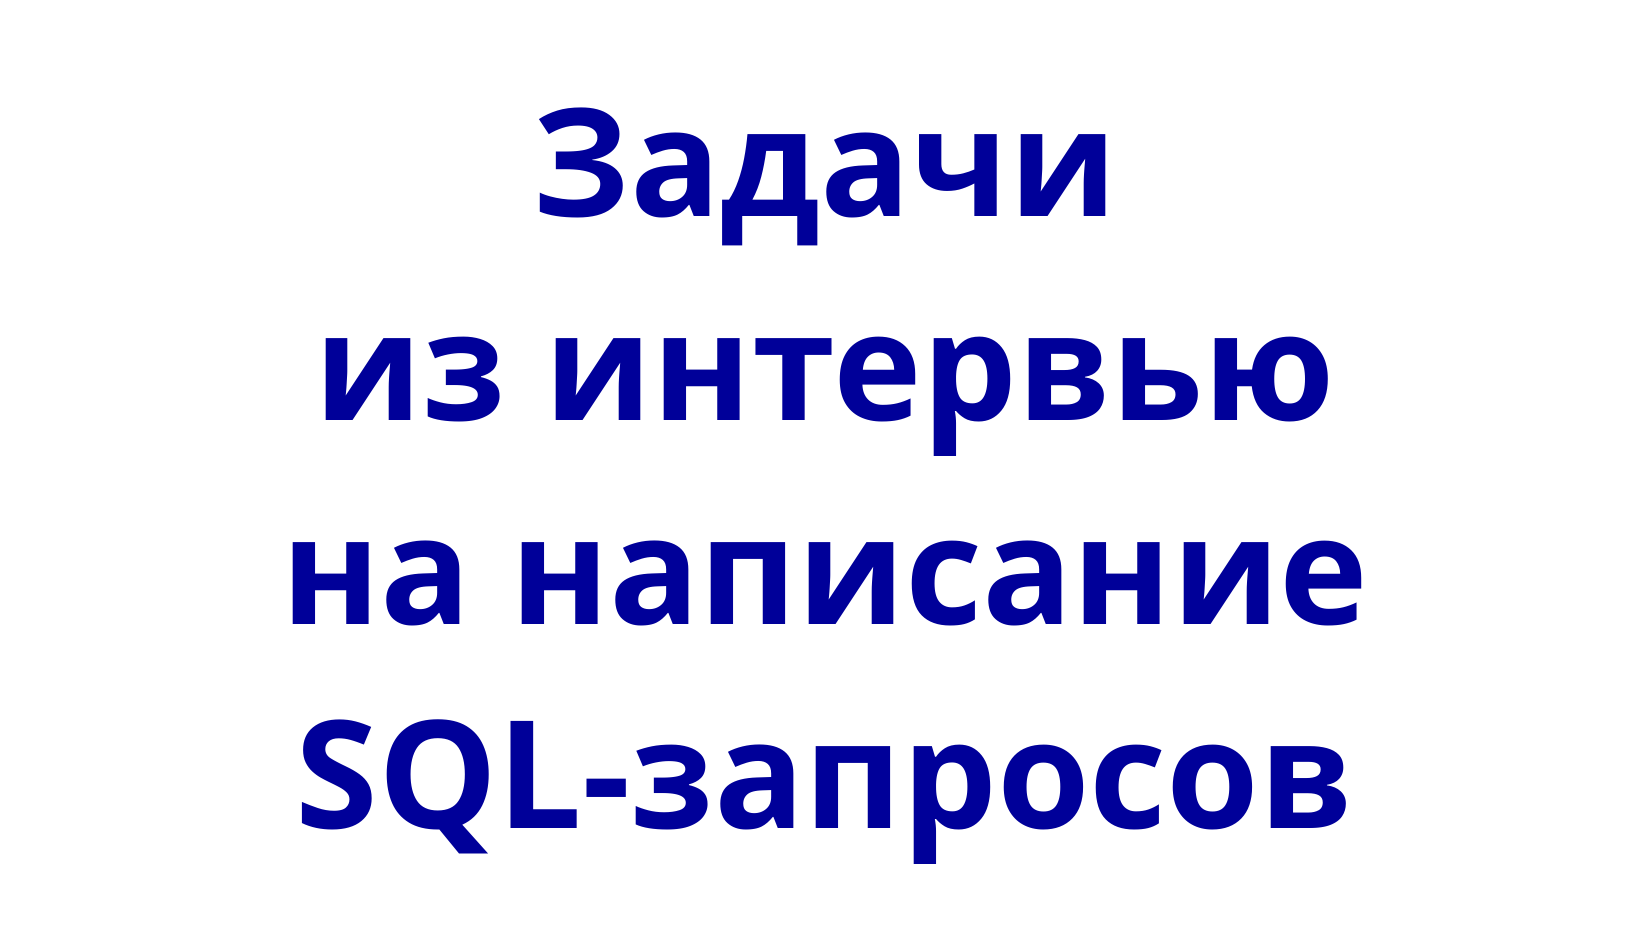

# Задачи
из интервью
на написание
SQL-запросов